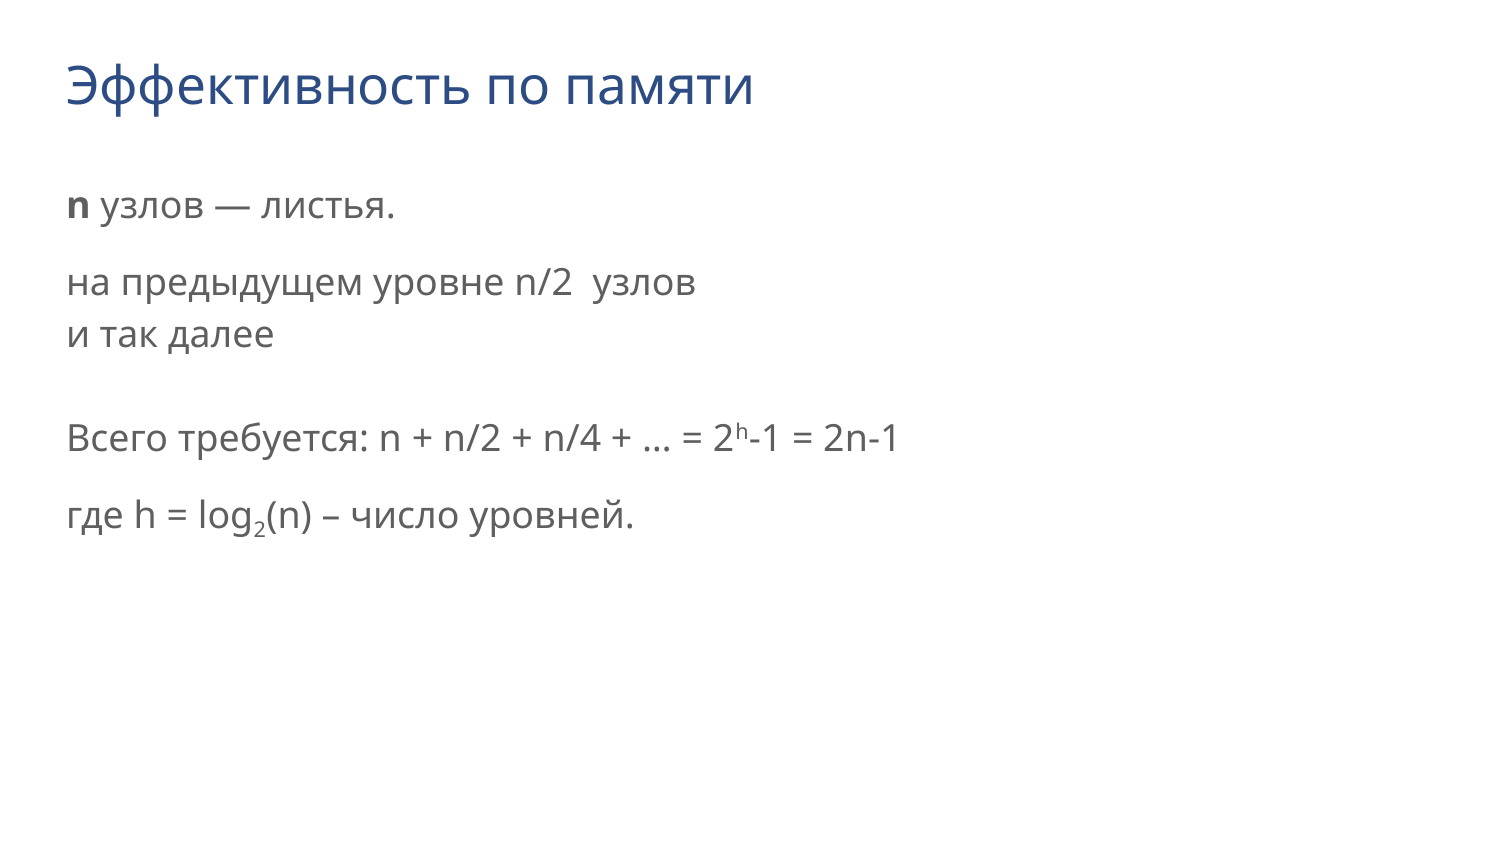

# Эффективность по памяти
n узлов — листья.
на предыдущем уровне n/2 узлов
и так далее
Всего требуется: n + n/2 + n/4 + … = 2h-1 = 2n-1
где h = log2(n) – число уровней.